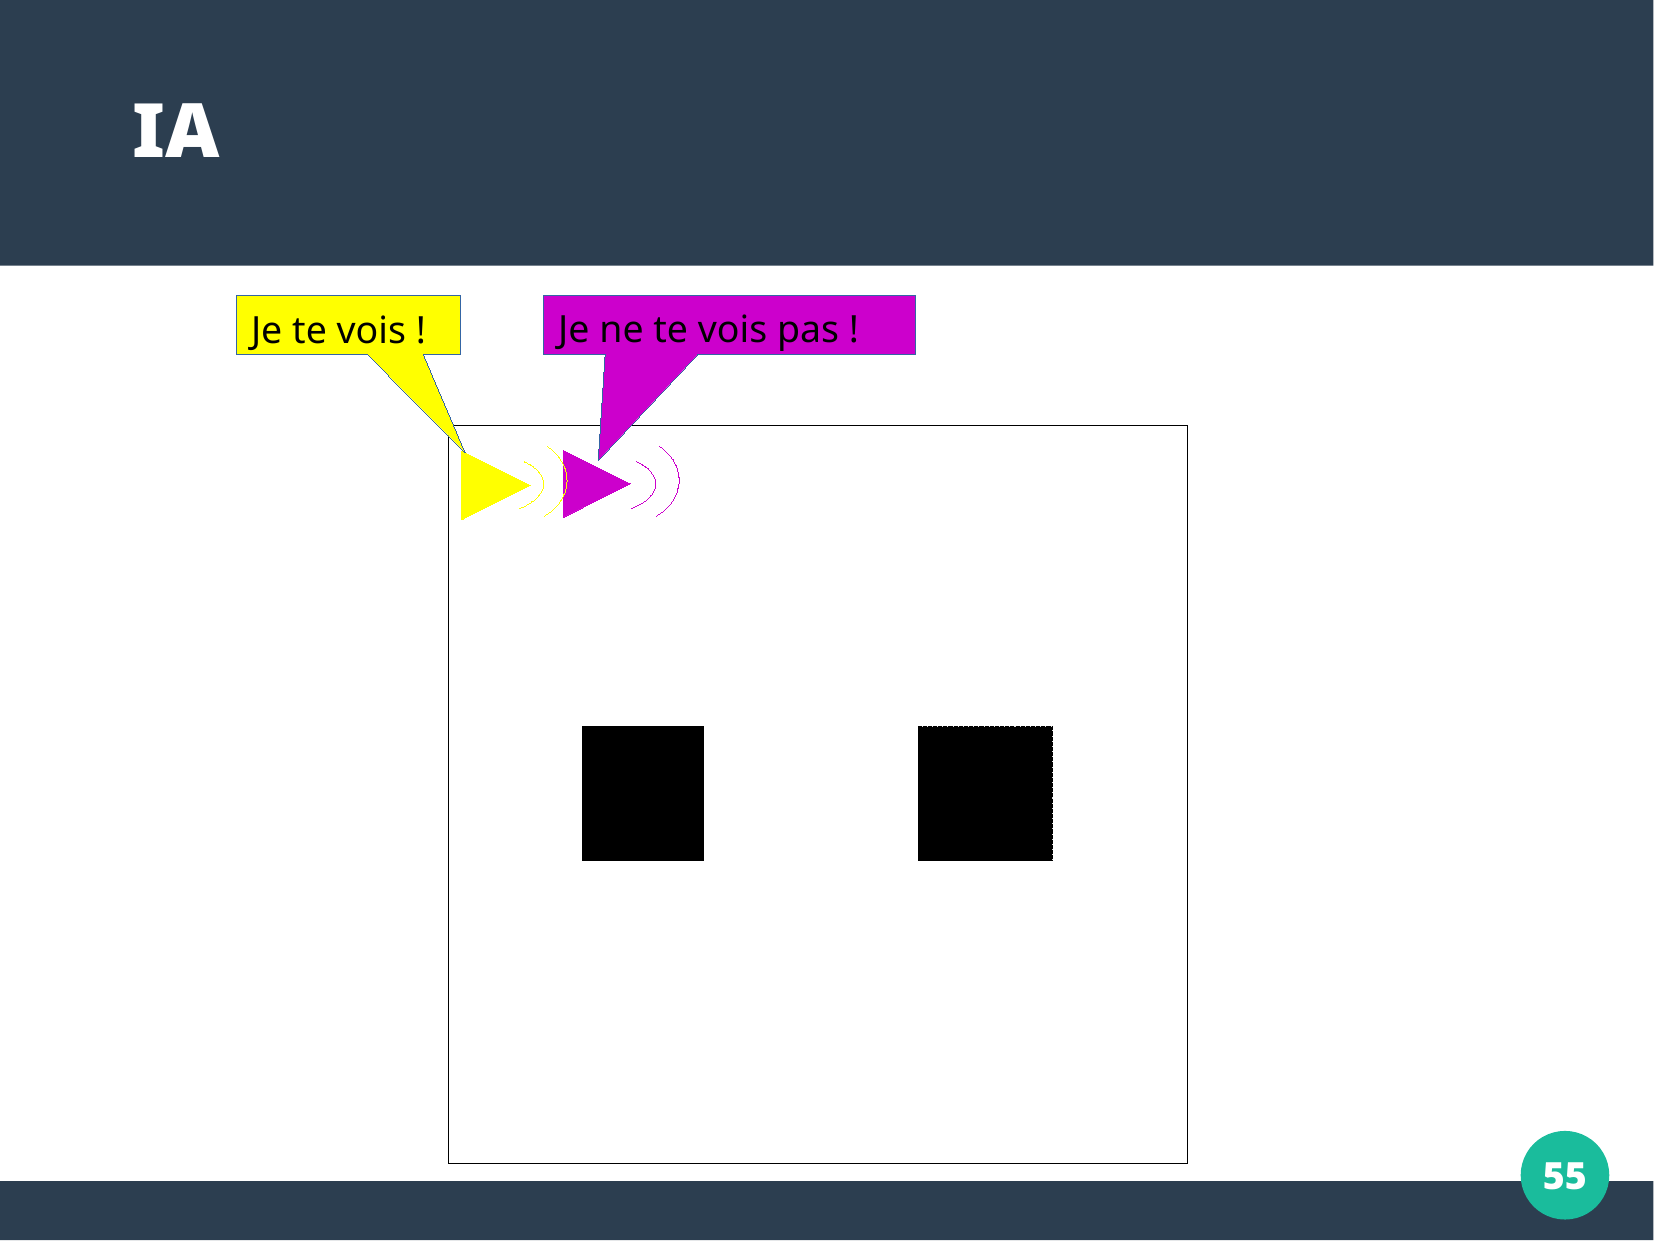

# IA
Je ne te vois pas !
Je te vois !
55